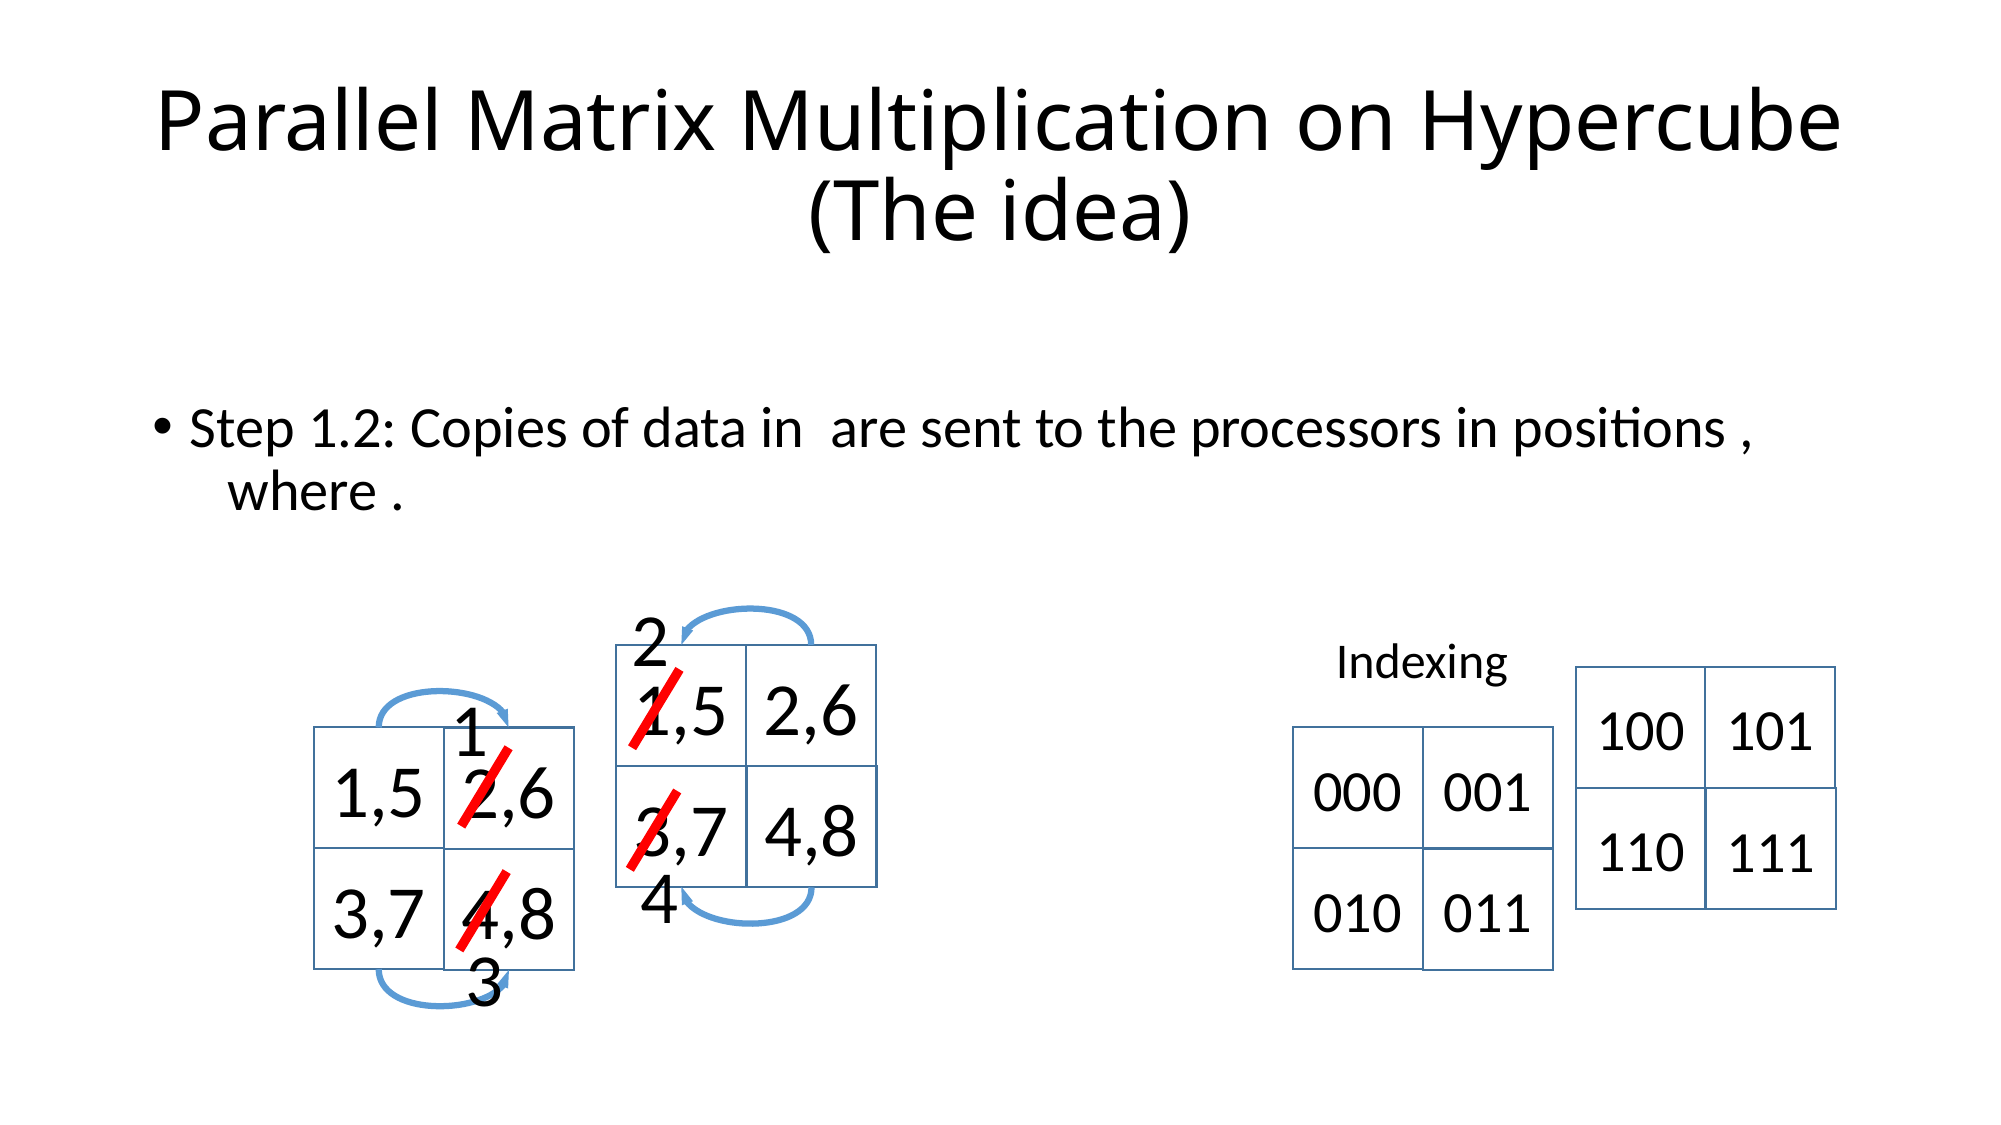

# Parallel Matrix Multiplication on Hypercube (The idea)
Step 1.2: Copies of data in are sent to the processors in positions , where .
2
Indexing
1,5
2,6
100
101
1
1,5
2,6
000
001
2,6
3,7
4,8
110
111
4
3,7
010
4,8
011
3